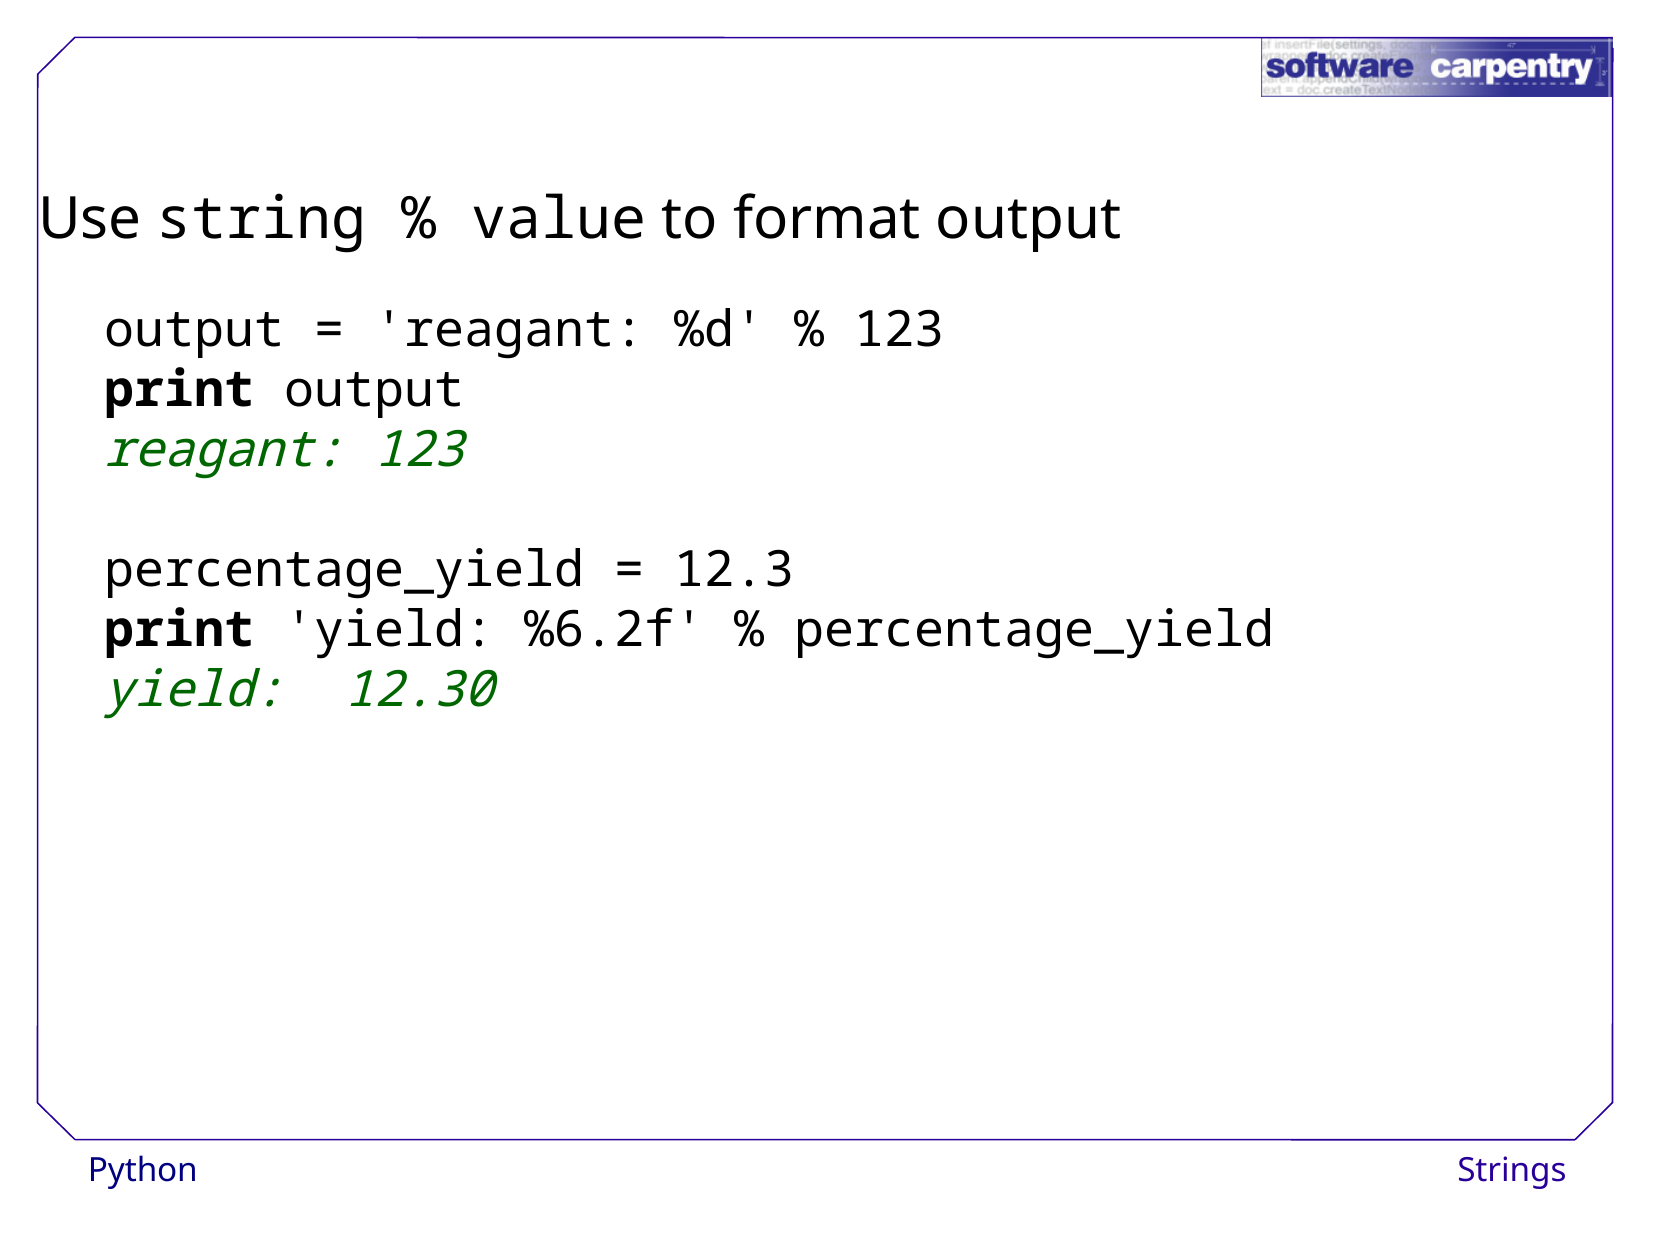

Use string % value to format output
output = 'reagant: %d' % 123
print output
reagant: 123
percentage_yield = 12.3
print 'yield: %6.2f' % percentage_yield
yield: 12.30